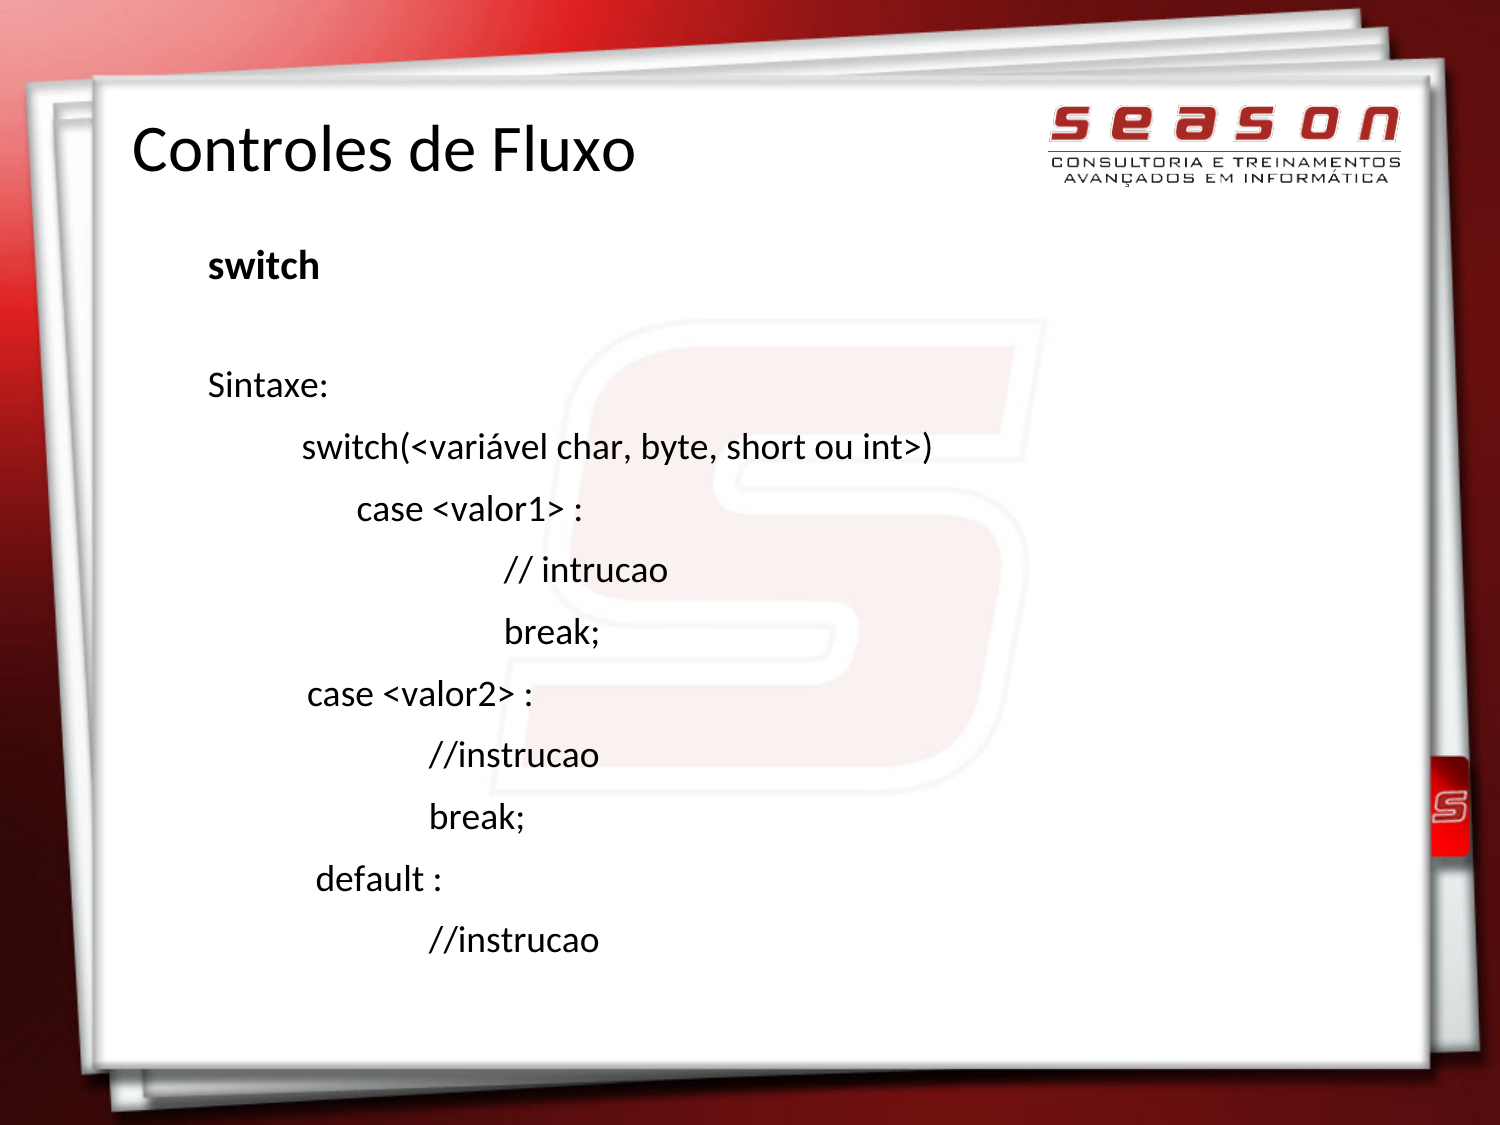

# Controles de Fluxo
switch
Sintaxe:
switch(<variável char, byte, short ou int>)
	case <valor1> :
			// intrucao
			break;
	 case <valor2> :
			//instrucao
			break;
	 default :
			//instrucao